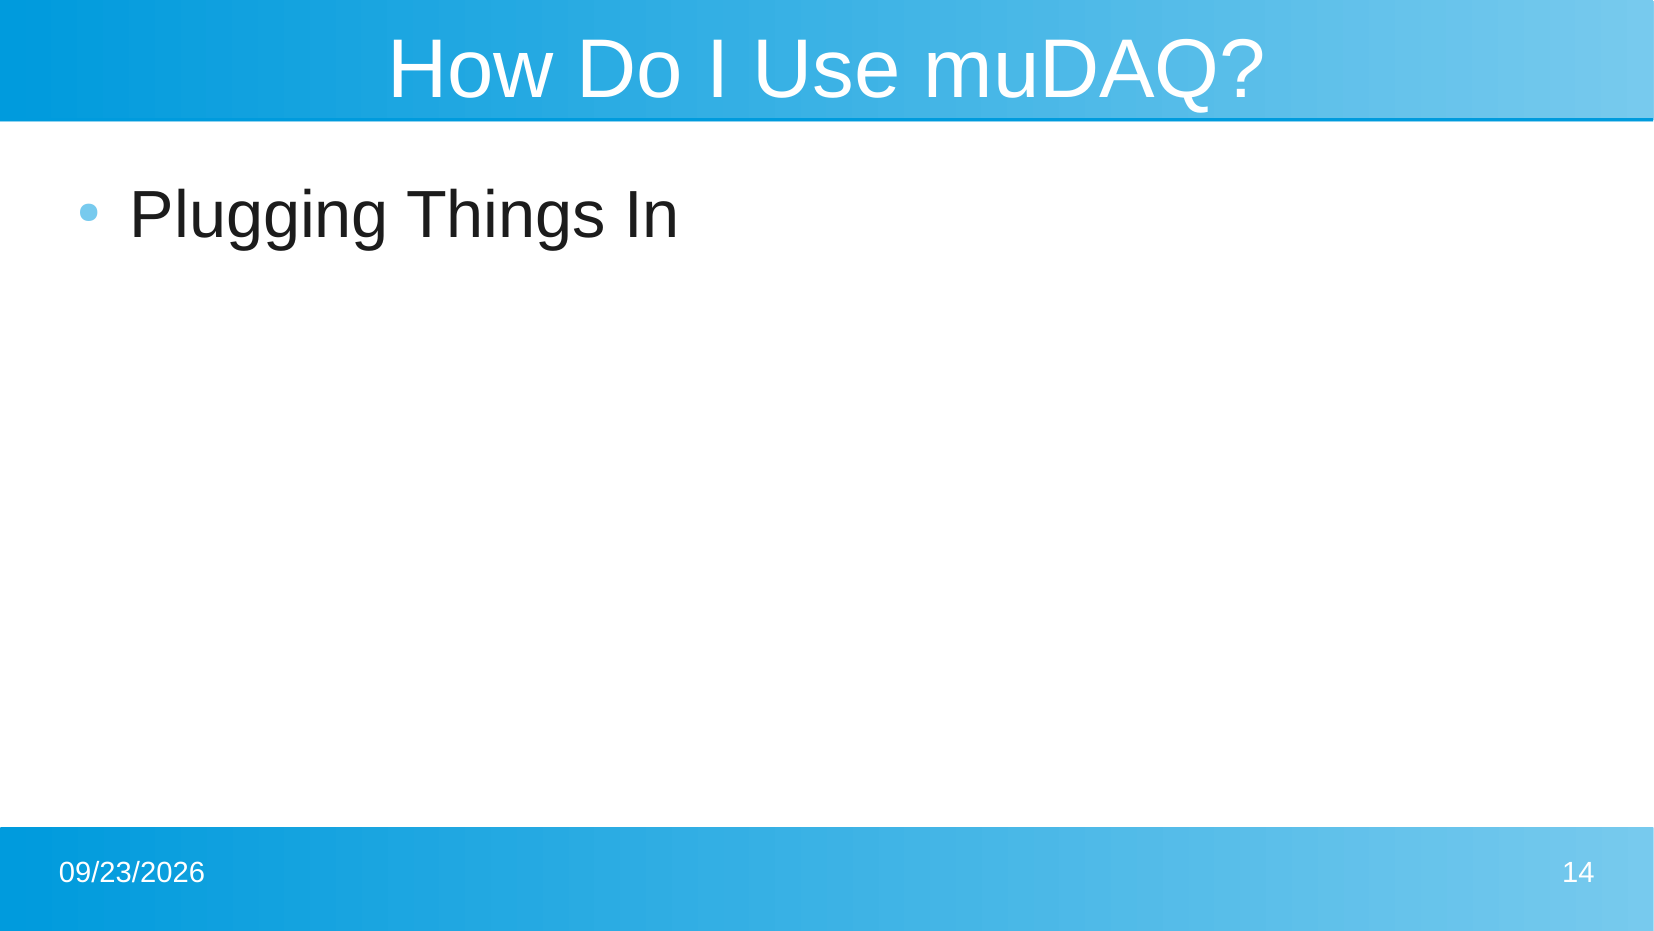

# How Do I Use muDAQ?
Plugging Things In
14